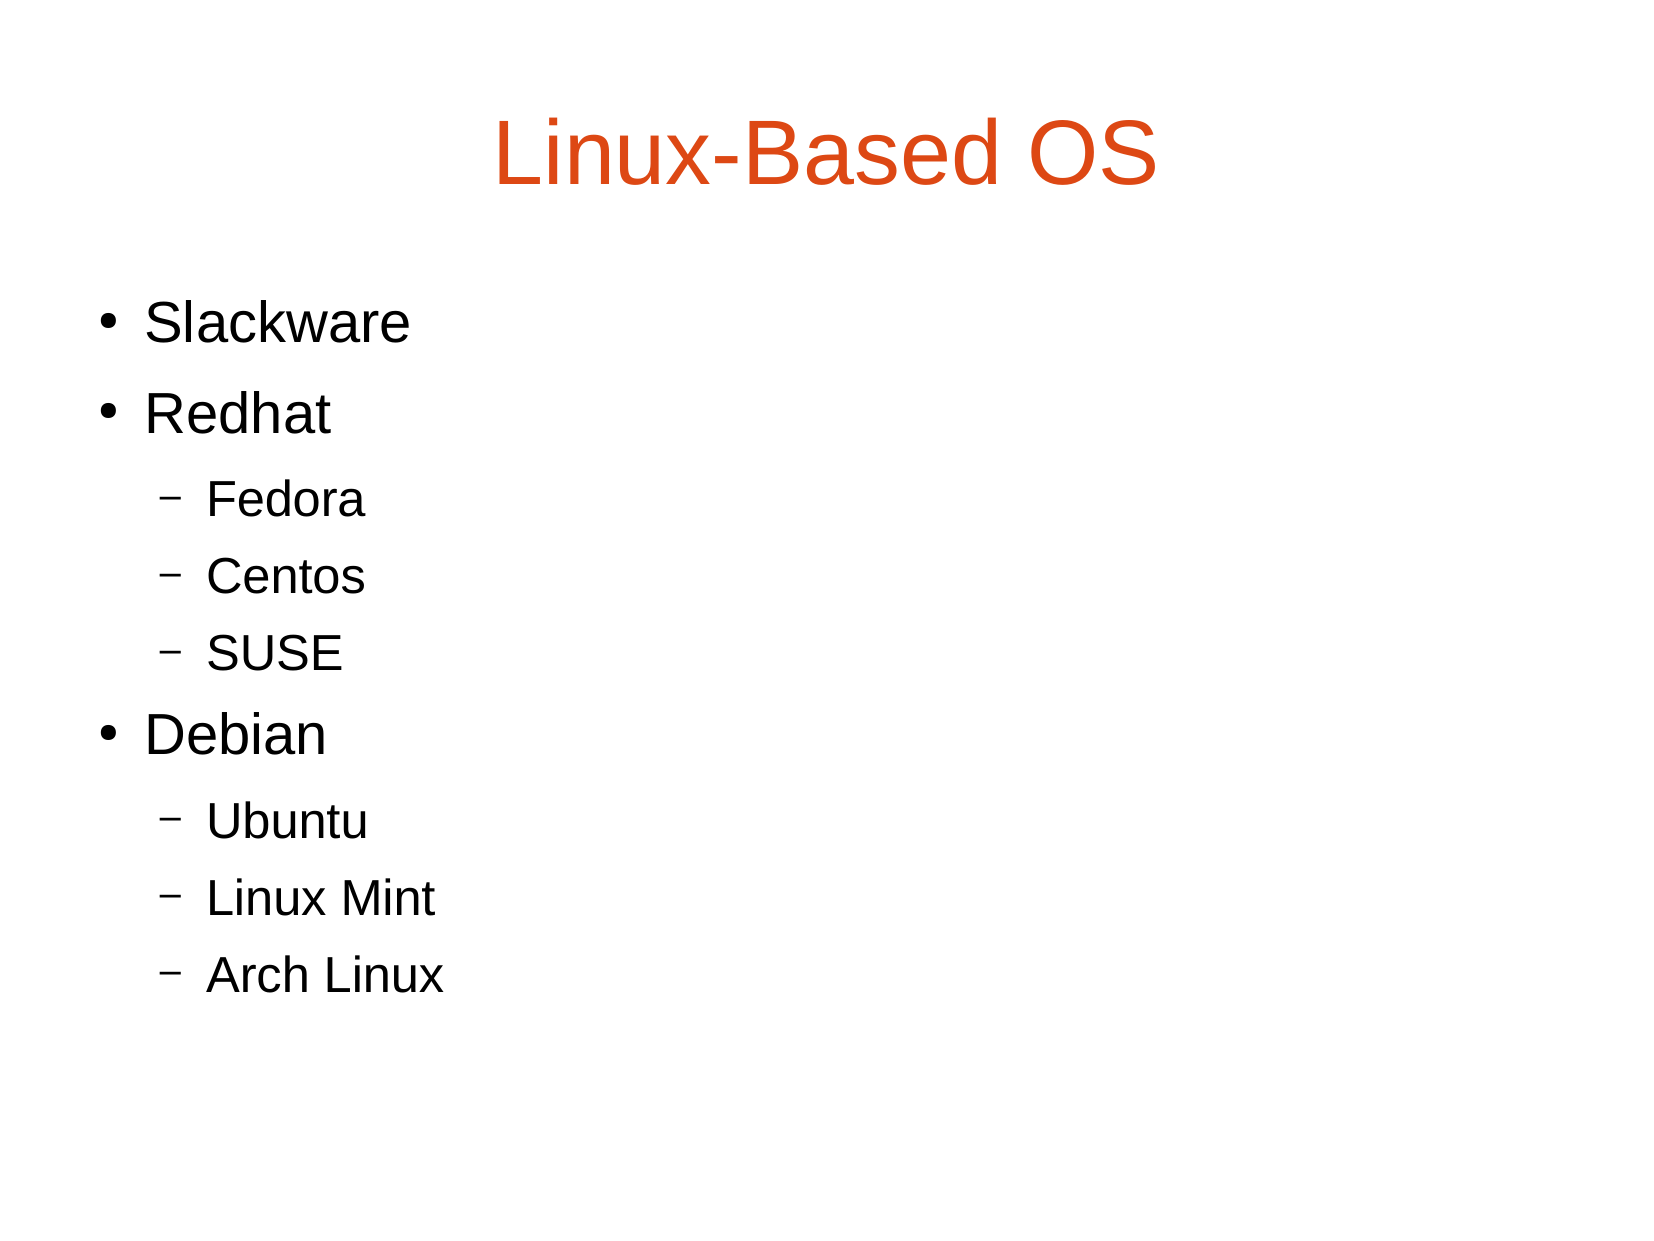

# Linux-Based OS
Slackware
Redhat
Fedora
Centos
SUSE
Debian
Ubuntu
Linux Mint
Arch Linux